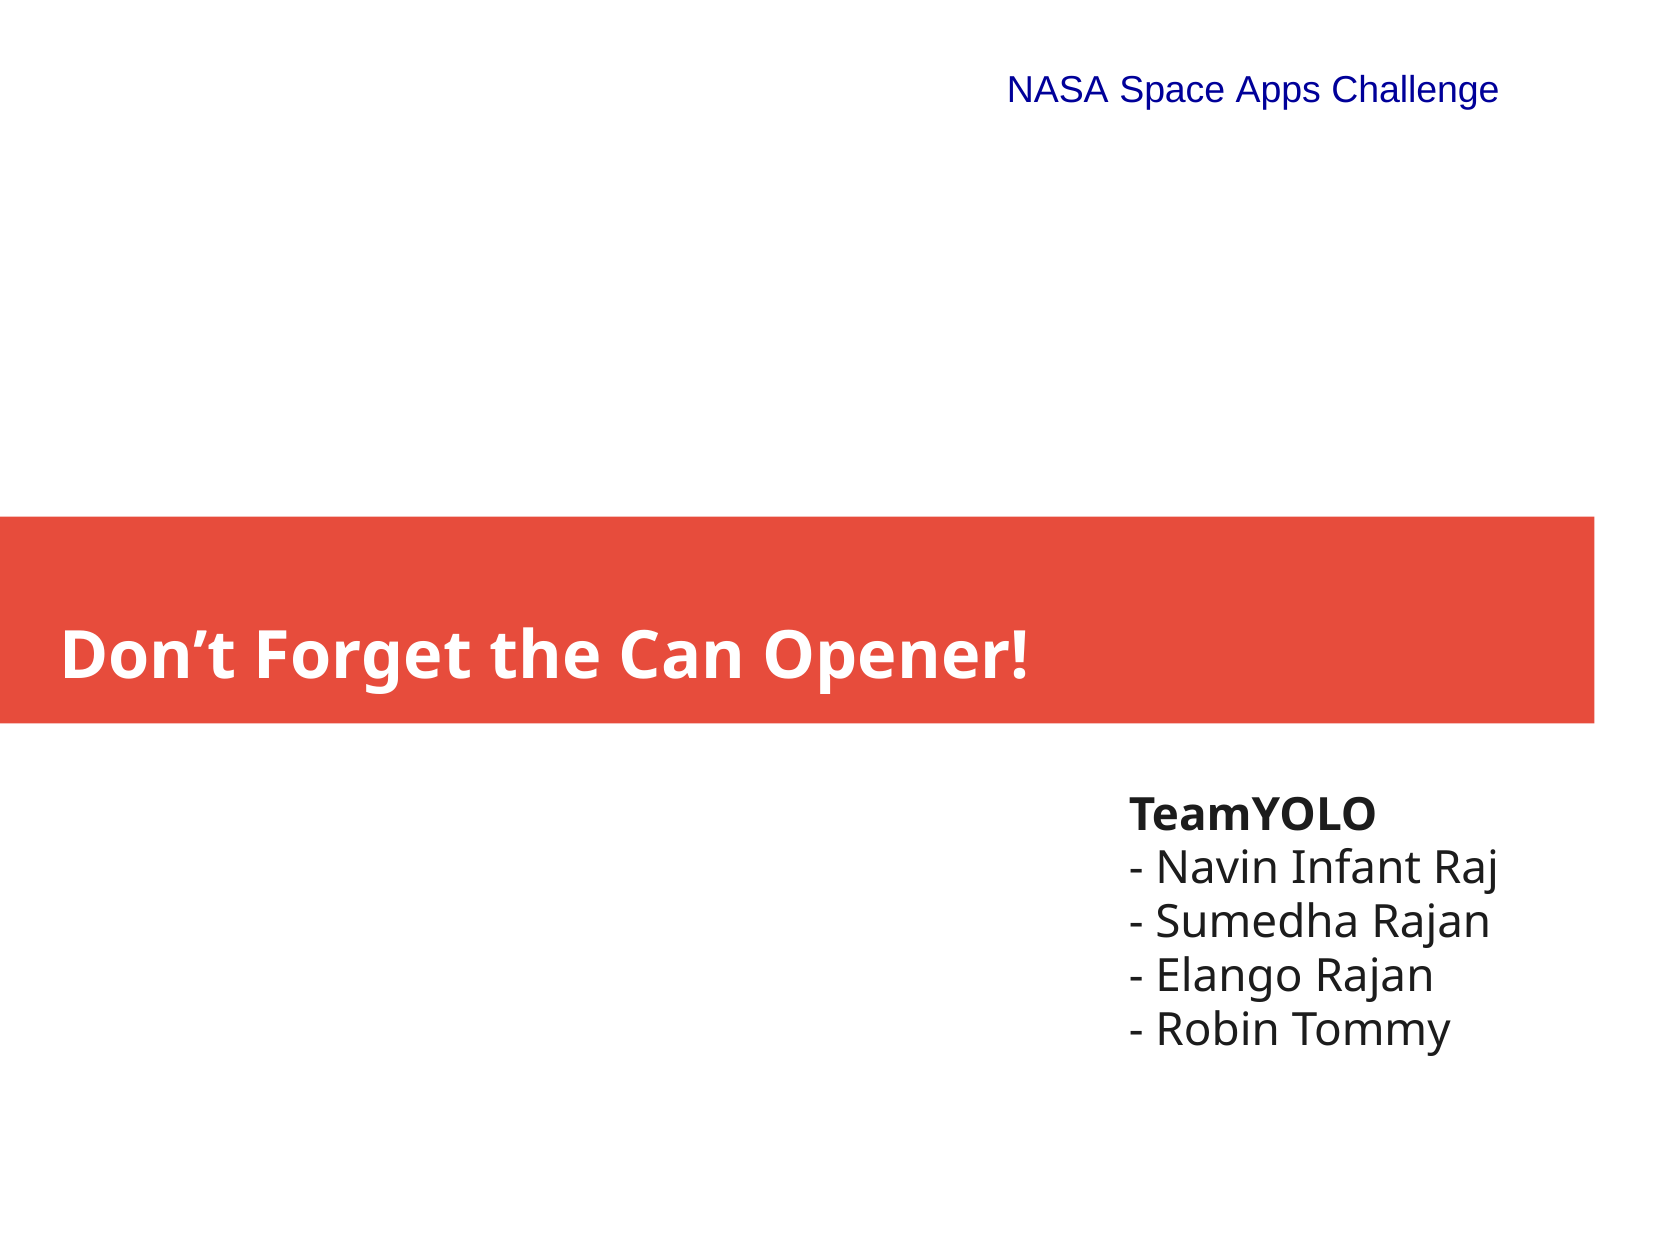

NASA Space Apps Challenge
# Don’t Forget the Can Opener!
TeamYOLO
- Navin Infant Raj
- Sumedha Rajan
- Elango Rajan
- Robin Tommy